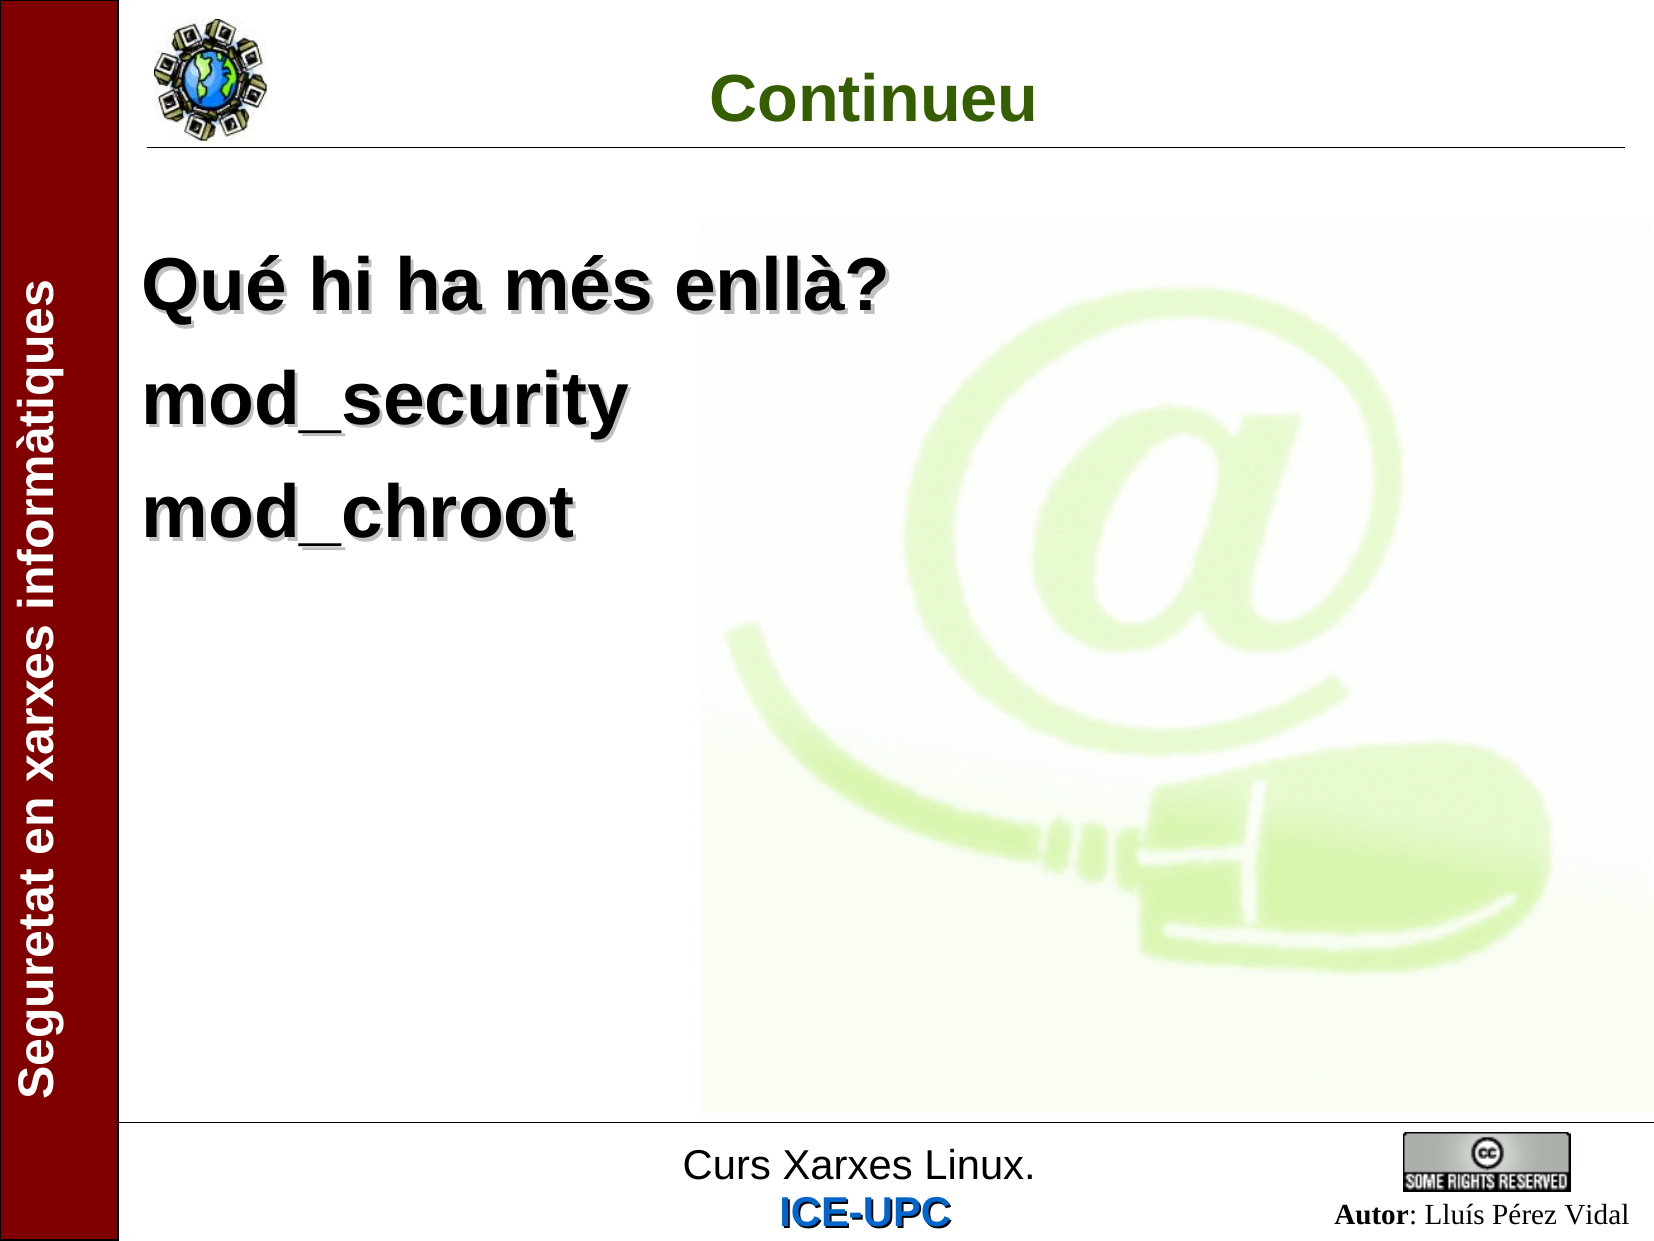

# Continueu
Qué hi ha més enllà?
mod_security
mod_chroot